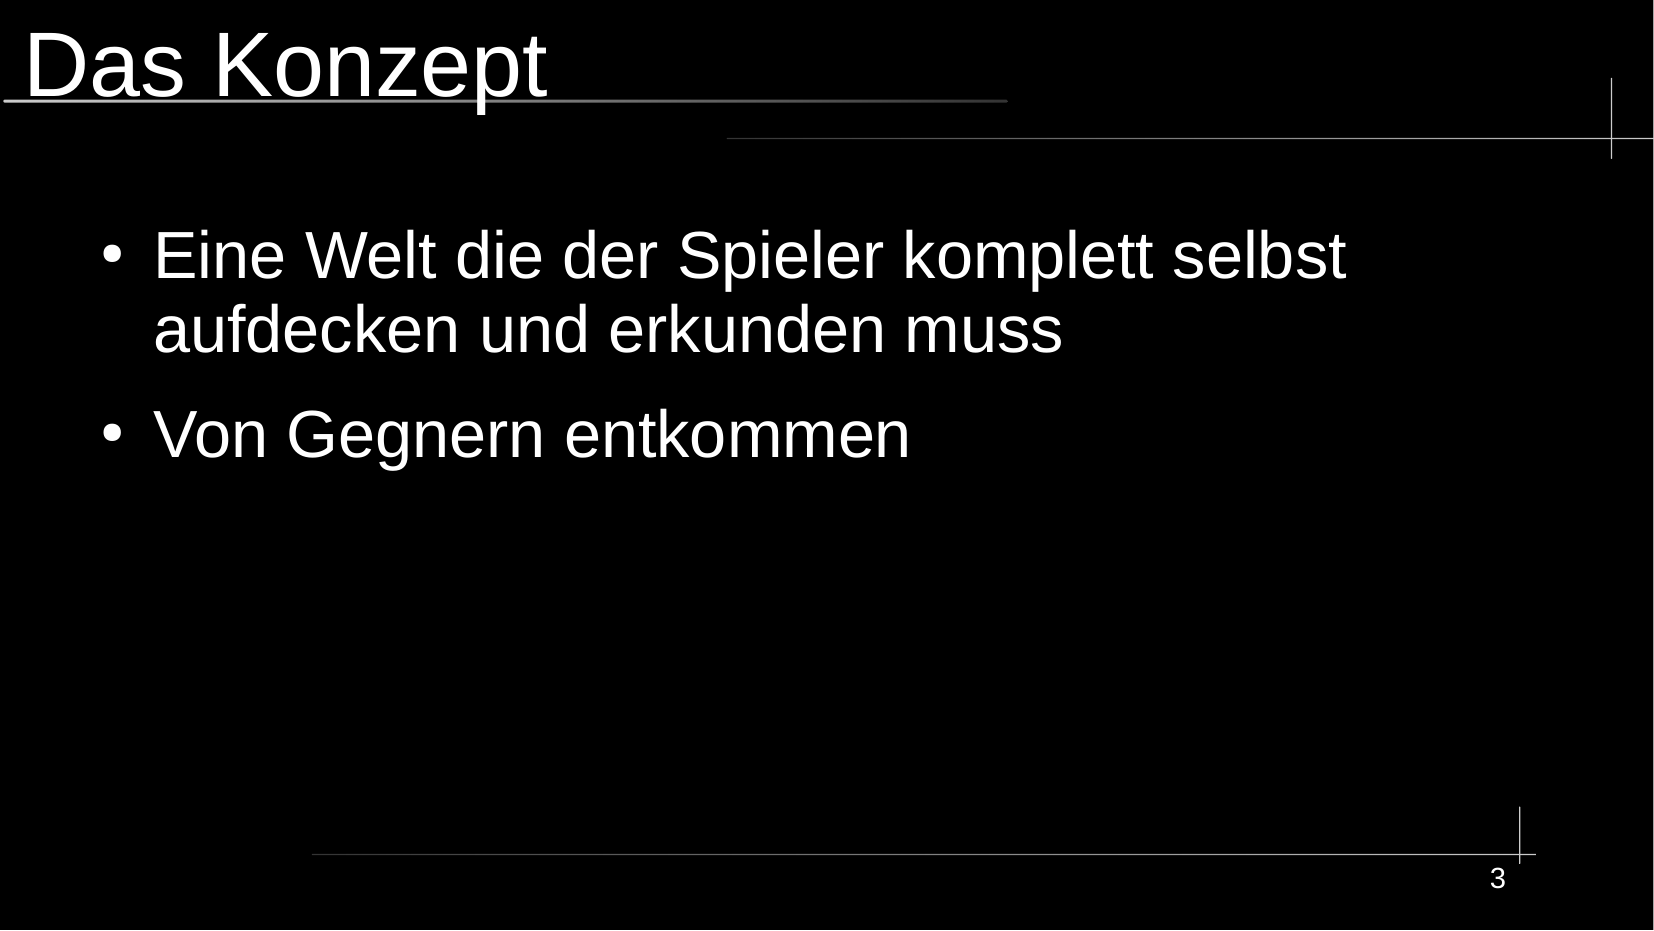

# Das Konzept
Eine Welt die der Spieler komplett selbst aufdecken und erkunden muss
Von Gegnern entkommen
3